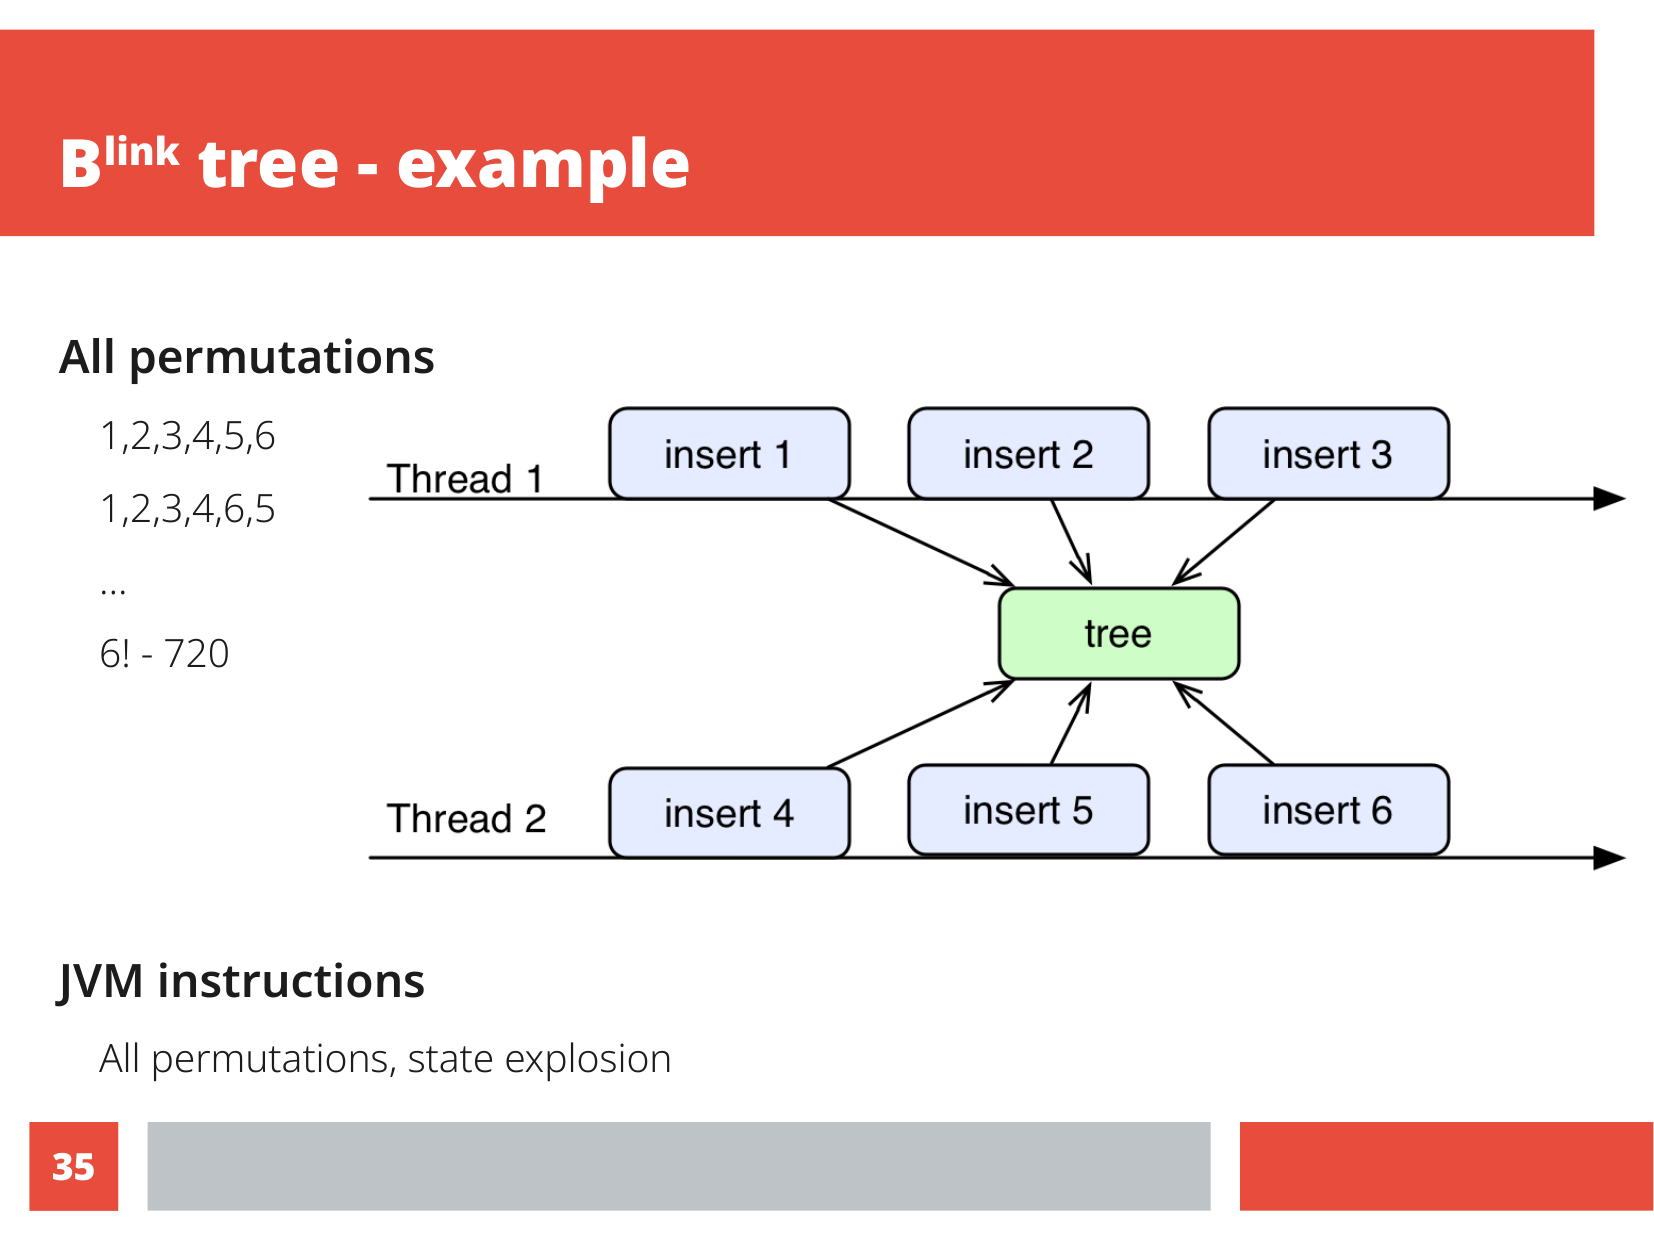

# Blink tree - example
All permutations
1,2,3,4,5,6
1,2,3,4,6,5
…
6! - 720
JVM instructions
All permutations, state explosion
35